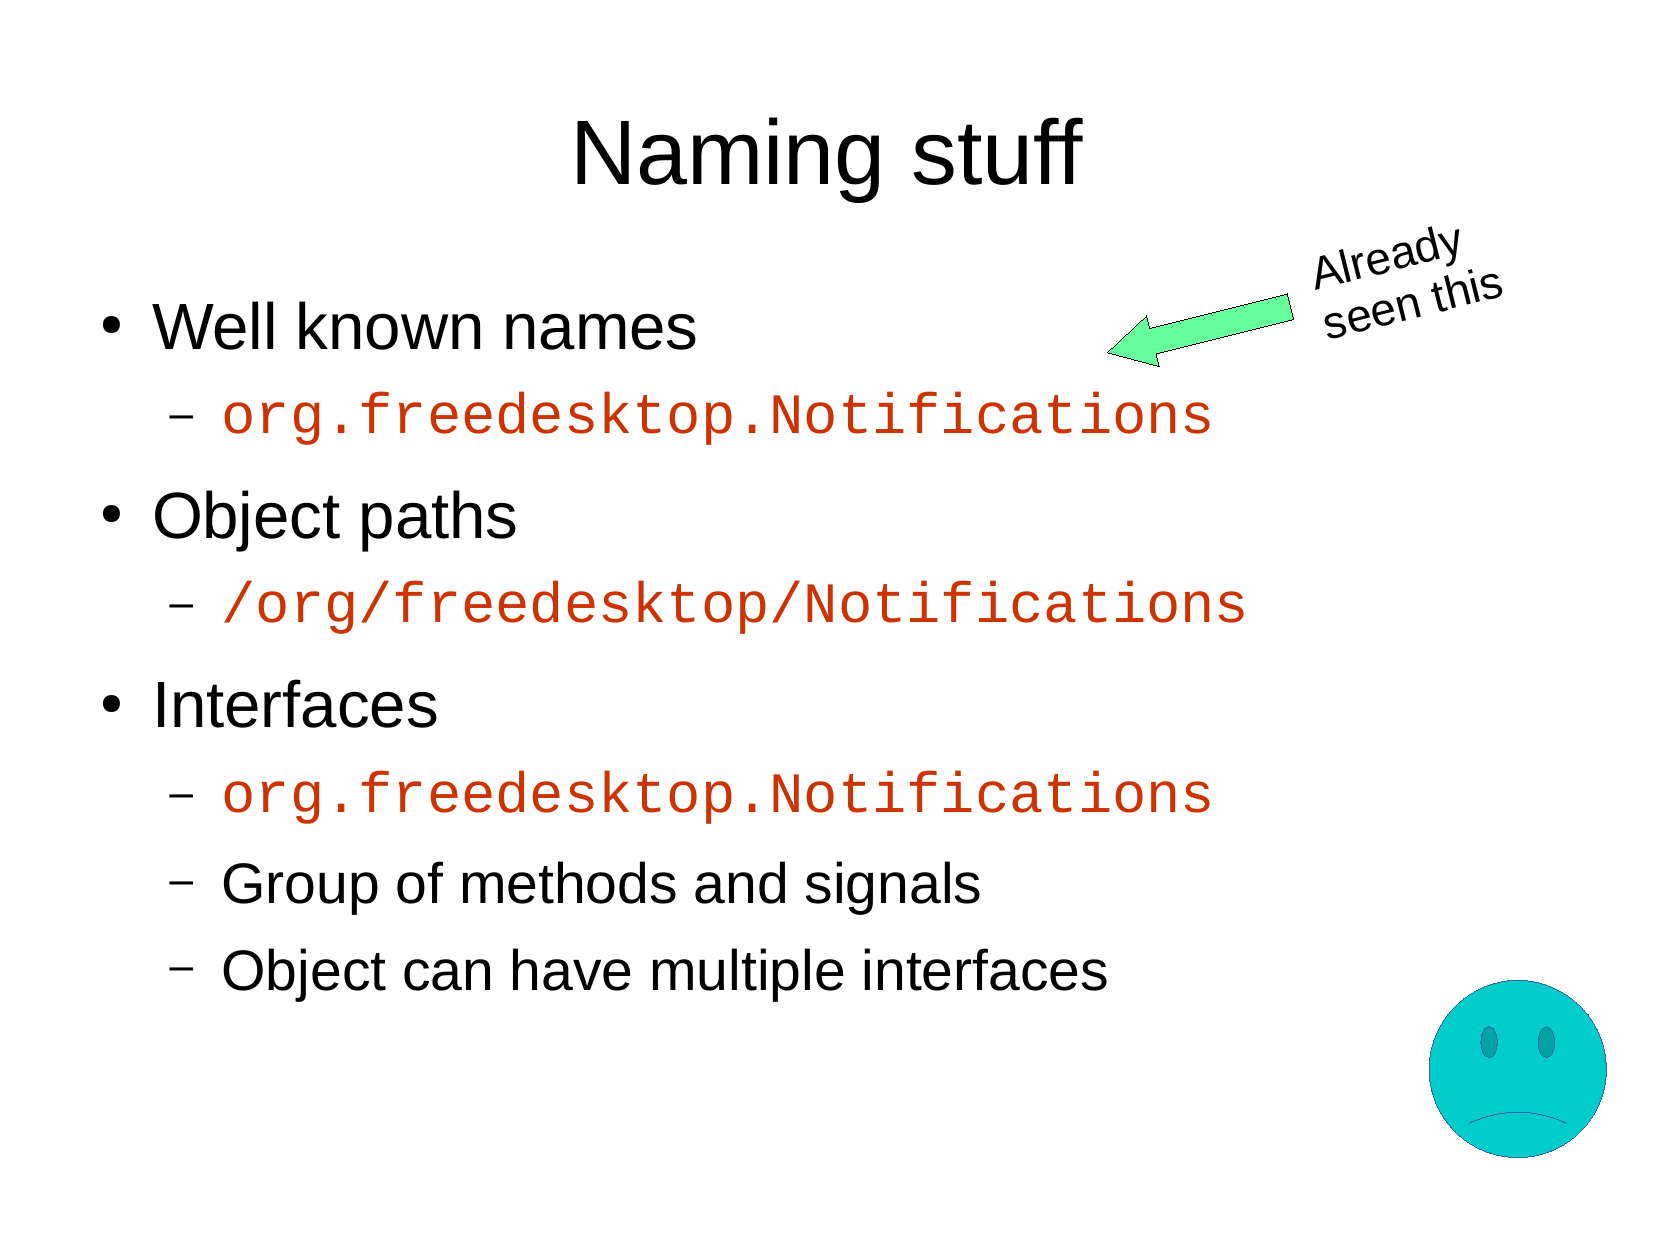

# Naming stuff
Already
seen this
Well known names
org.freedesktop.Notifications
Object paths
/org/freedesktop/Notifications
Interfaces
org.freedesktop.Notifications
Group of methods and signals
Object can have multiple interfaces